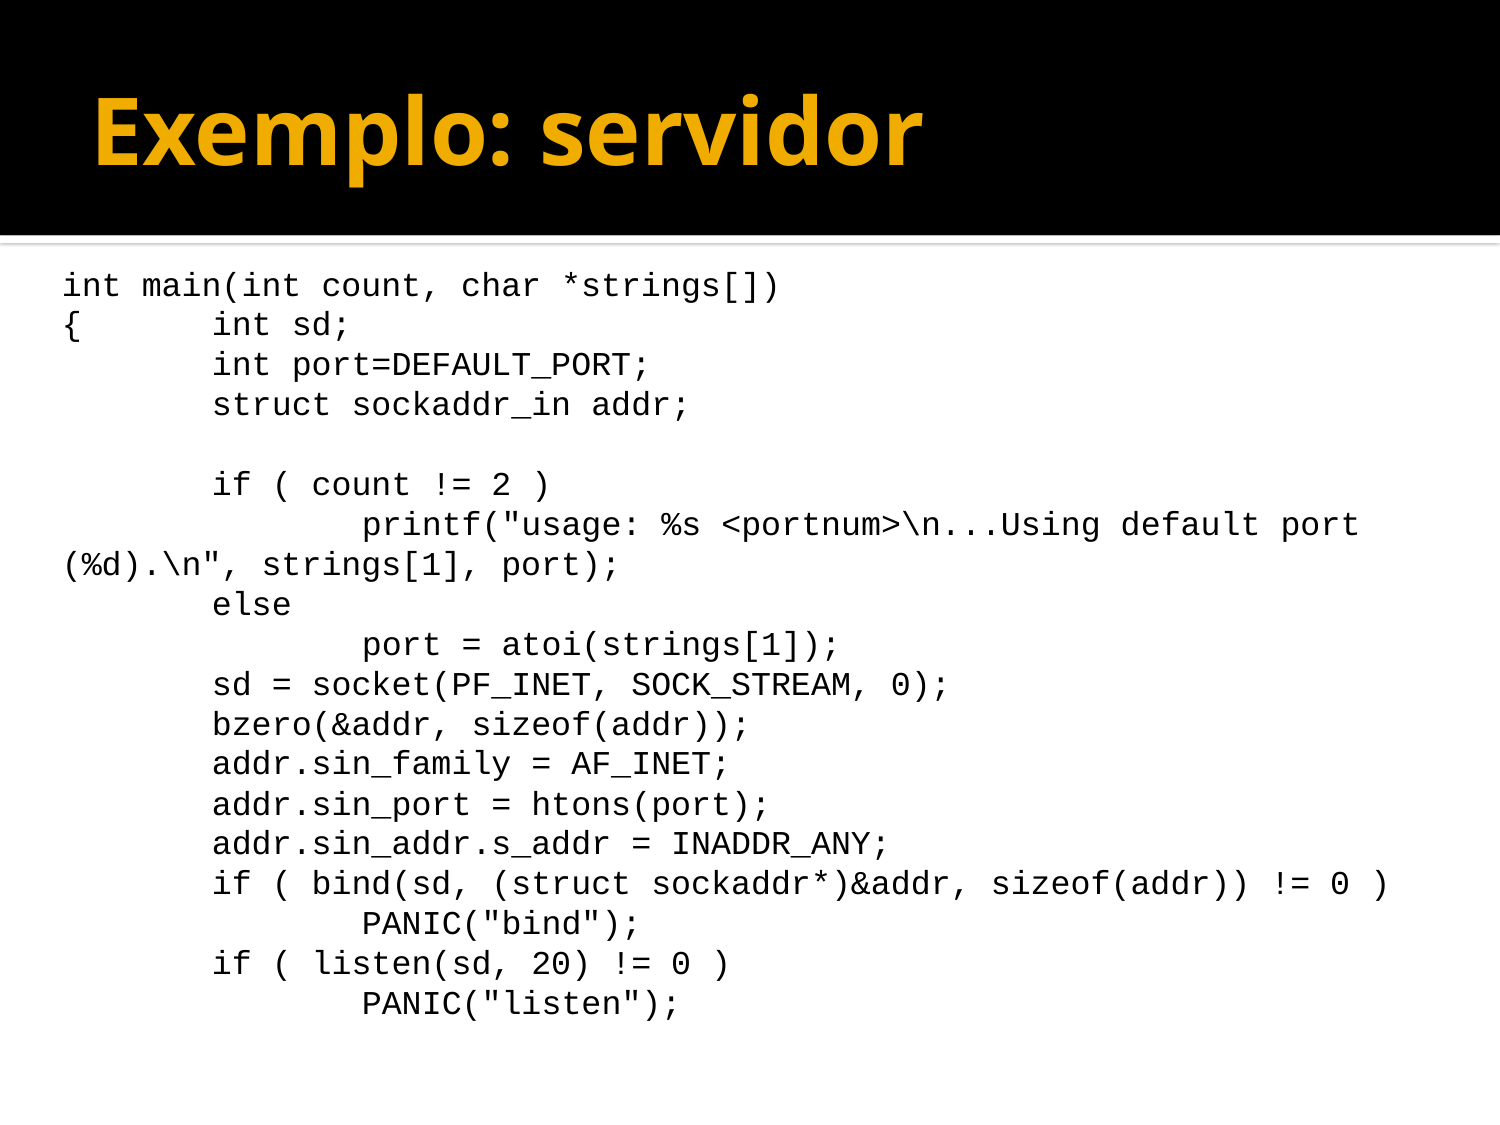

# Exemplo: servidor
int main(int count, char *strings[])
{	int sd;
	int port=DEFAULT_PORT;
	struct sockaddr_in addr;
	if ( count != 2 )
		printf("usage: %s <portnum>\n...Using default port (%d).\n", strings[1], port);
	else
		port = atoi(strings[1]);
	sd = socket(PF_INET, SOCK_STREAM, 0);
	bzero(&addr, sizeof(addr));
	addr.sin_family = AF_INET;
	addr.sin_port = htons(port);
	addr.sin_addr.s_addr = INADDR_ANY;
	if ( bind(sd, (struct sockaddr*)&addr, sizeof(addr)) != 0 )
		PANIC("bind");
	if ( listen(sd, 20) != 0 )
		PANIC("listen");